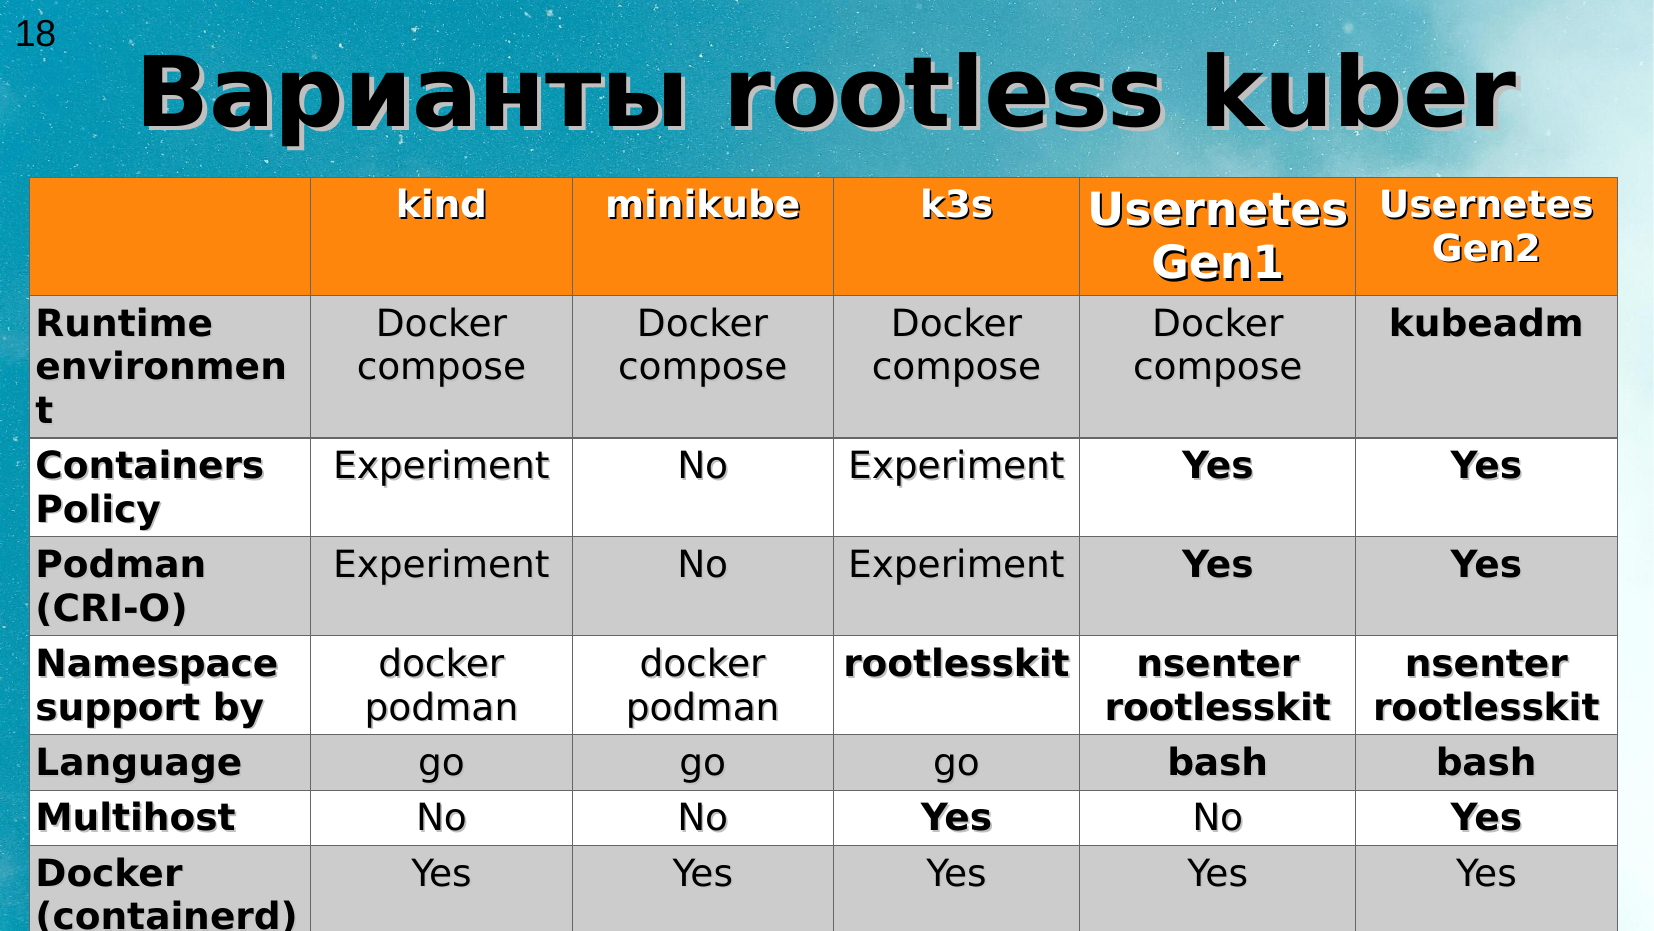

# Варианты rootless kuber
| | kind | minikube | k3s | Usernetes Gen1 | Usernetes Gen2 |
| --- | --- | --- | --- | --- | --- |
| Runtime environment | Docker compose | Docker compose | Docker compose | Docker compose | kubeadm |
| Containers Policy | Experiment | No | Experiment | Yes | Yes |
| Podman (CRI-O) | Experiment | No | Experiment | Yes | Yes |
| Namespace support by | docker podman | docker podman | rootlesskit | nsenter rootlesskit | nsenter rootlesskit |
| Language | go | go | go | bash | bash |
| Multihost | No | No | Yes | No | Yes |
| Docker (containerd) | Yes | Yes | Yes | Yes | Yes |